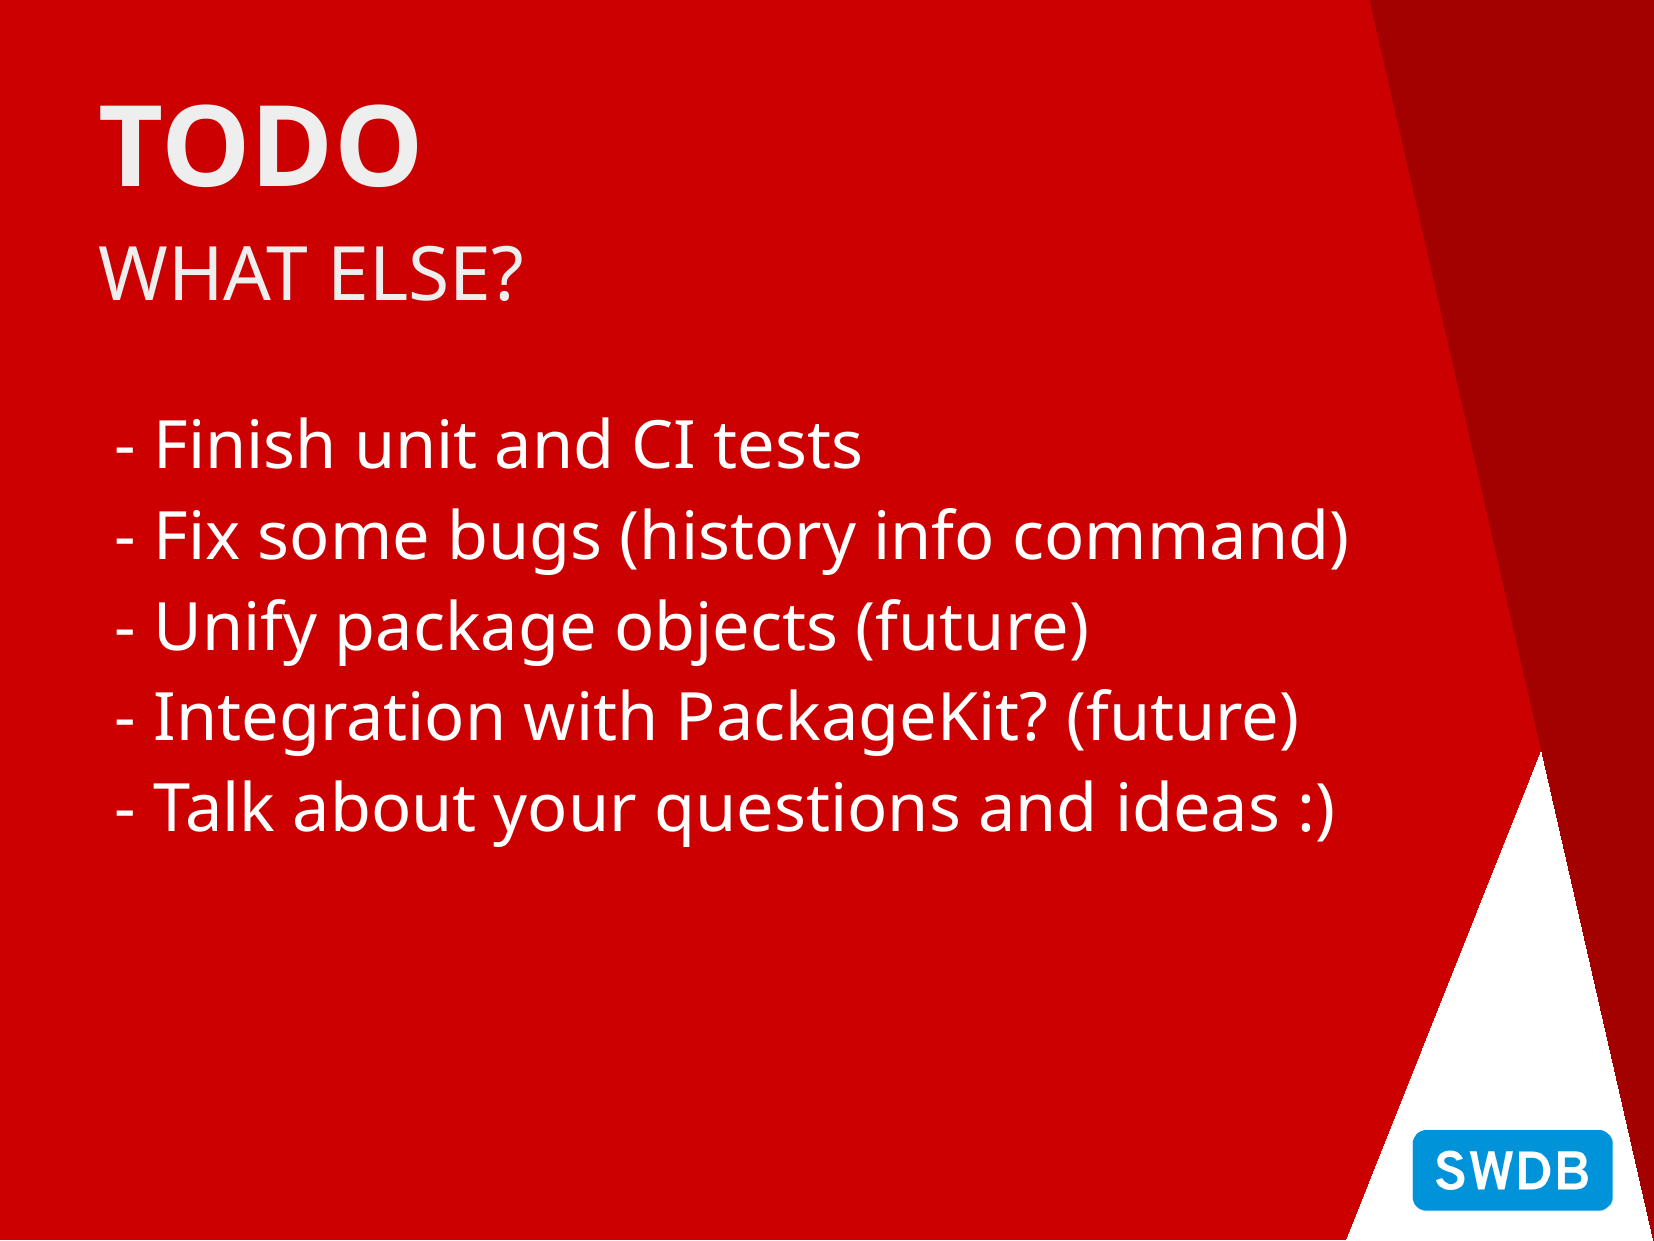

# TODO WHAT ELSE?
 - Finish unit and CI tests
 - Fix some bugs (history info command)
 - Unify package objects (future)
 - Integration with PackageKit? (future)
 - Talk about your questions and ideas :)